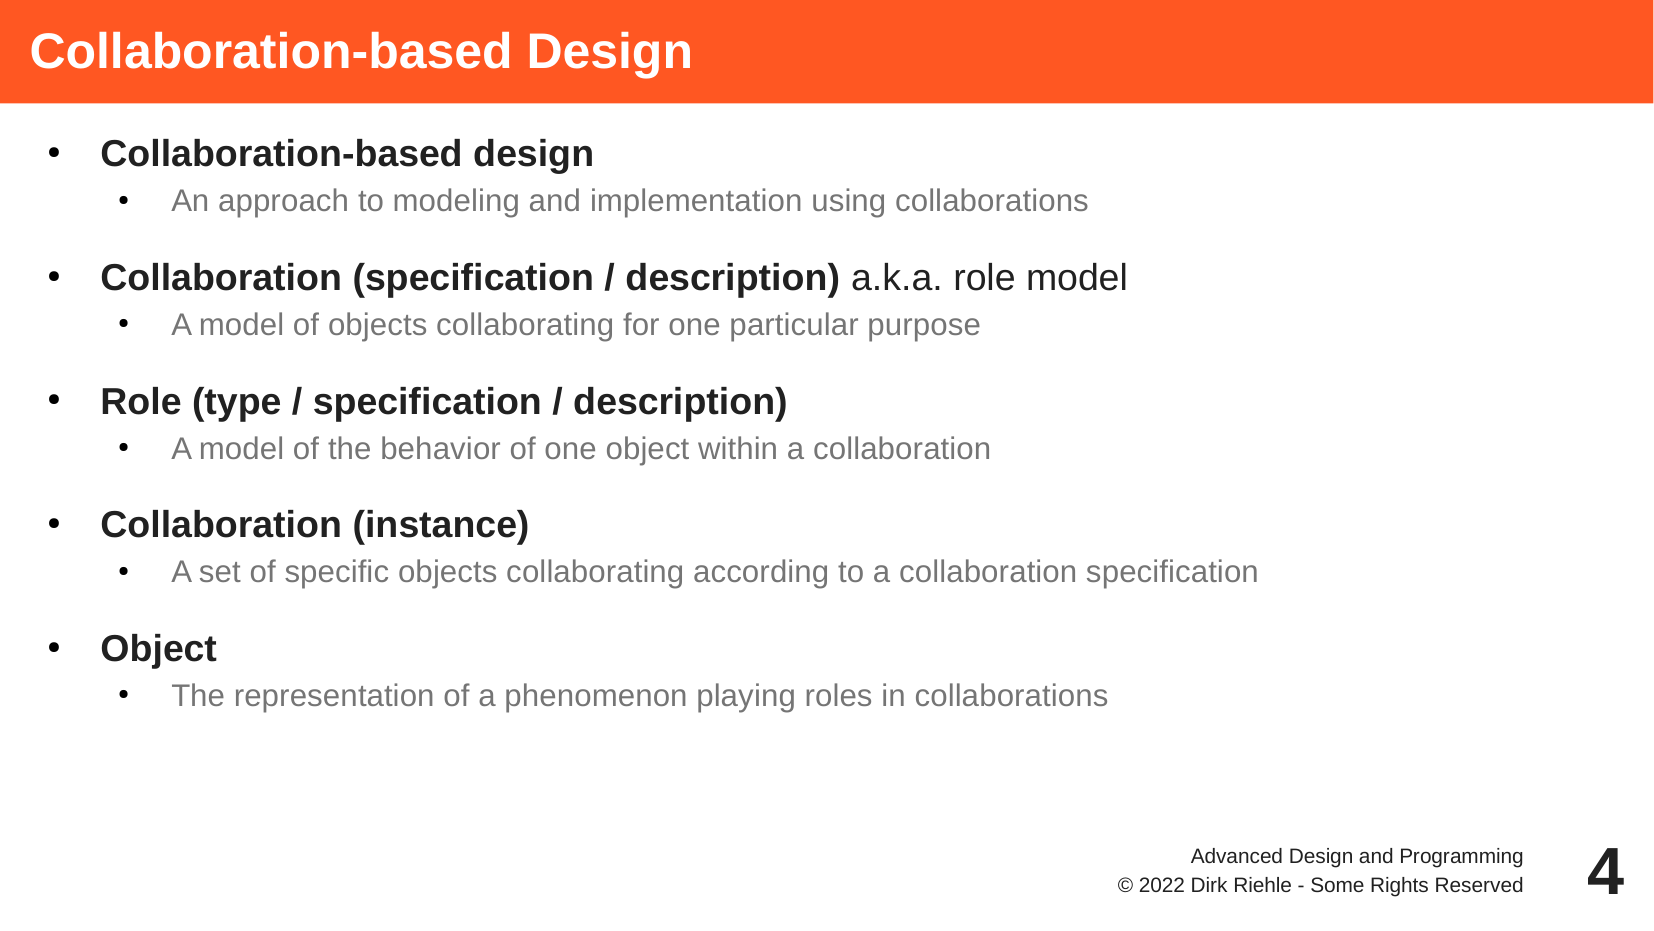

# Collaboration-based Design
Collaboration-based design
An approach to modeling and implementation using collaborations
Collaboration (specification / description) a.k.a. role model
A model of objects collaborating for one particular purpose
Role (type / specification / description)
A model of the behavior of one object within a collaboration
Collaboration (instance)
A set of specific objects collaborating according to a collaboration specification
Object
The representation of a phenomenon playing roles in collaborations
Advanced Design and Programming
4
© 2022 Dirk Riehle - Some Rights Reserved